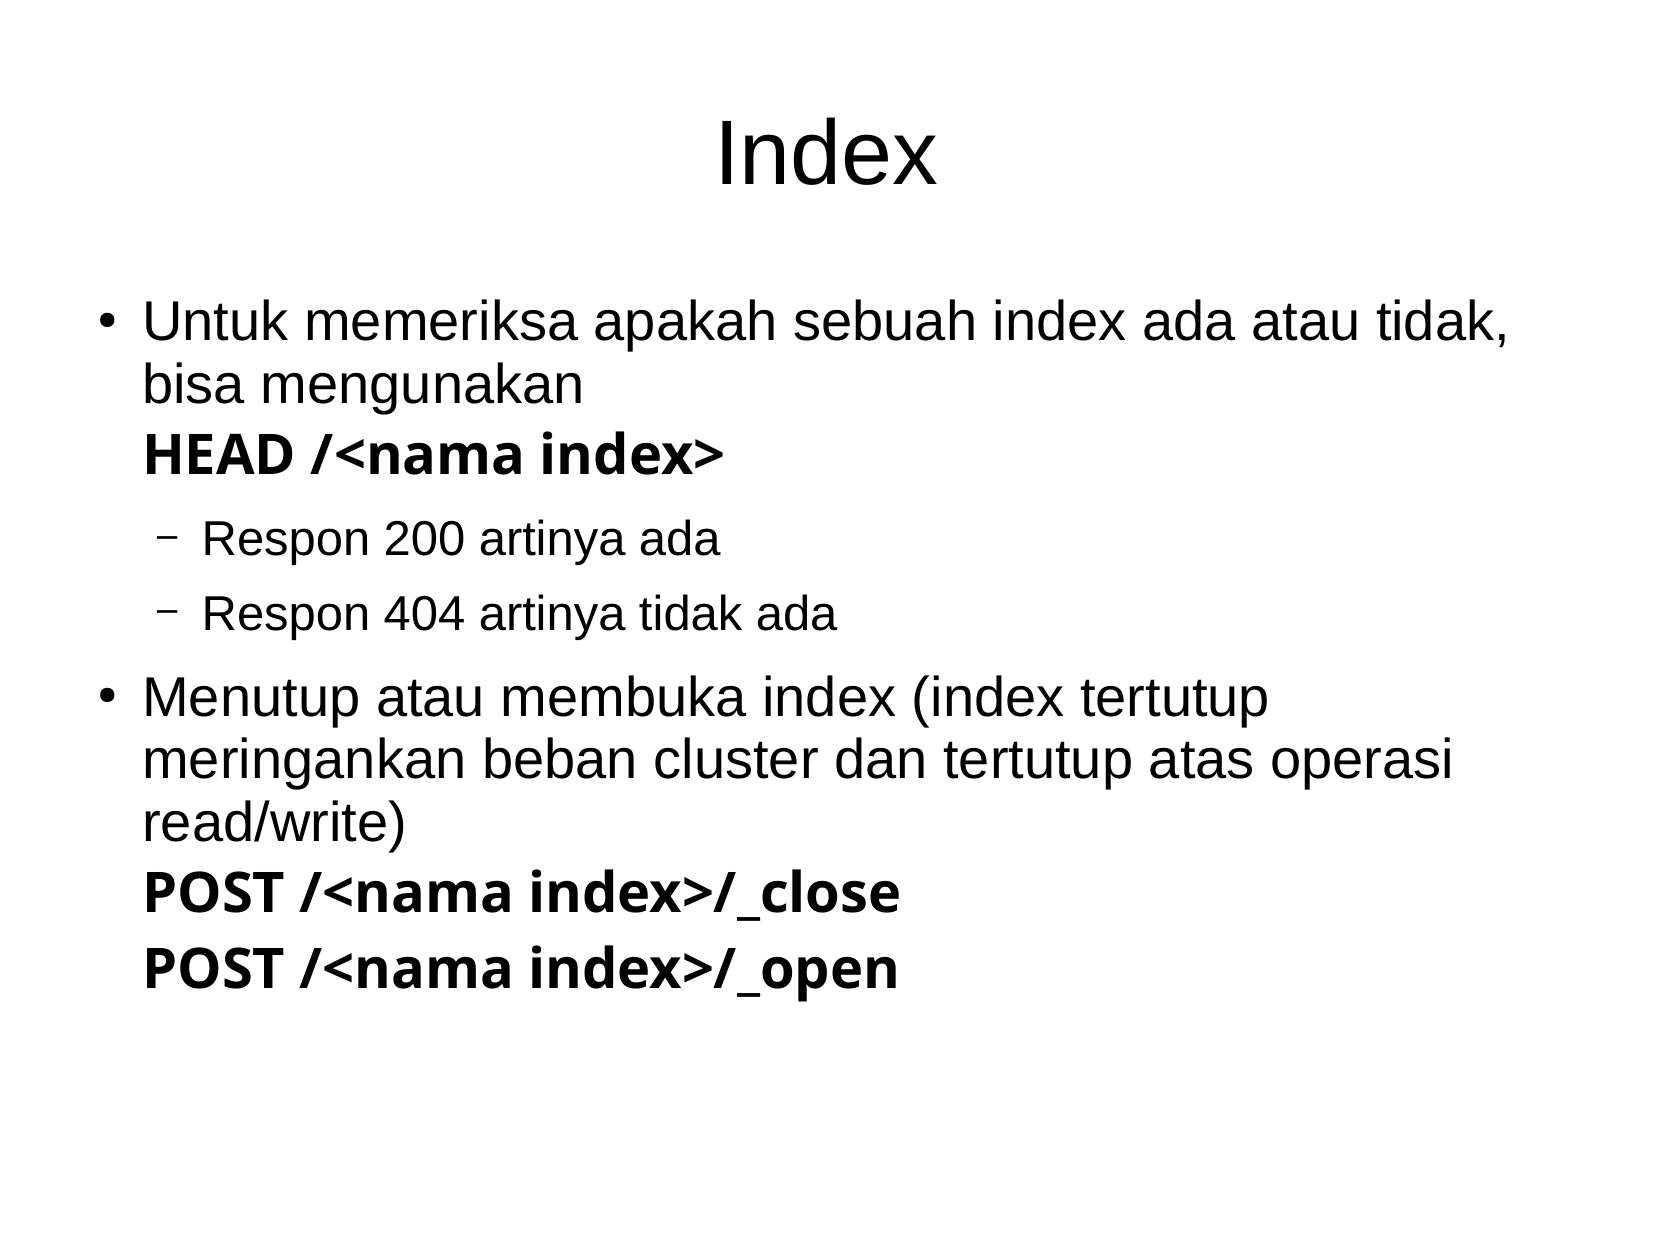

# Index
Untuk memeriksa apakah sebuah index ada atau tidak, bisa mengunakan
HEAD /<nama index>
Respon 200 artinya ada
Respon 404 artinya tidak ada
Menutup atau membuka index (index tertutup meringankan beban cluster dan tertutup atas operasi read/write)
POST /<nama index>/_close
POST /<nama index>/_open